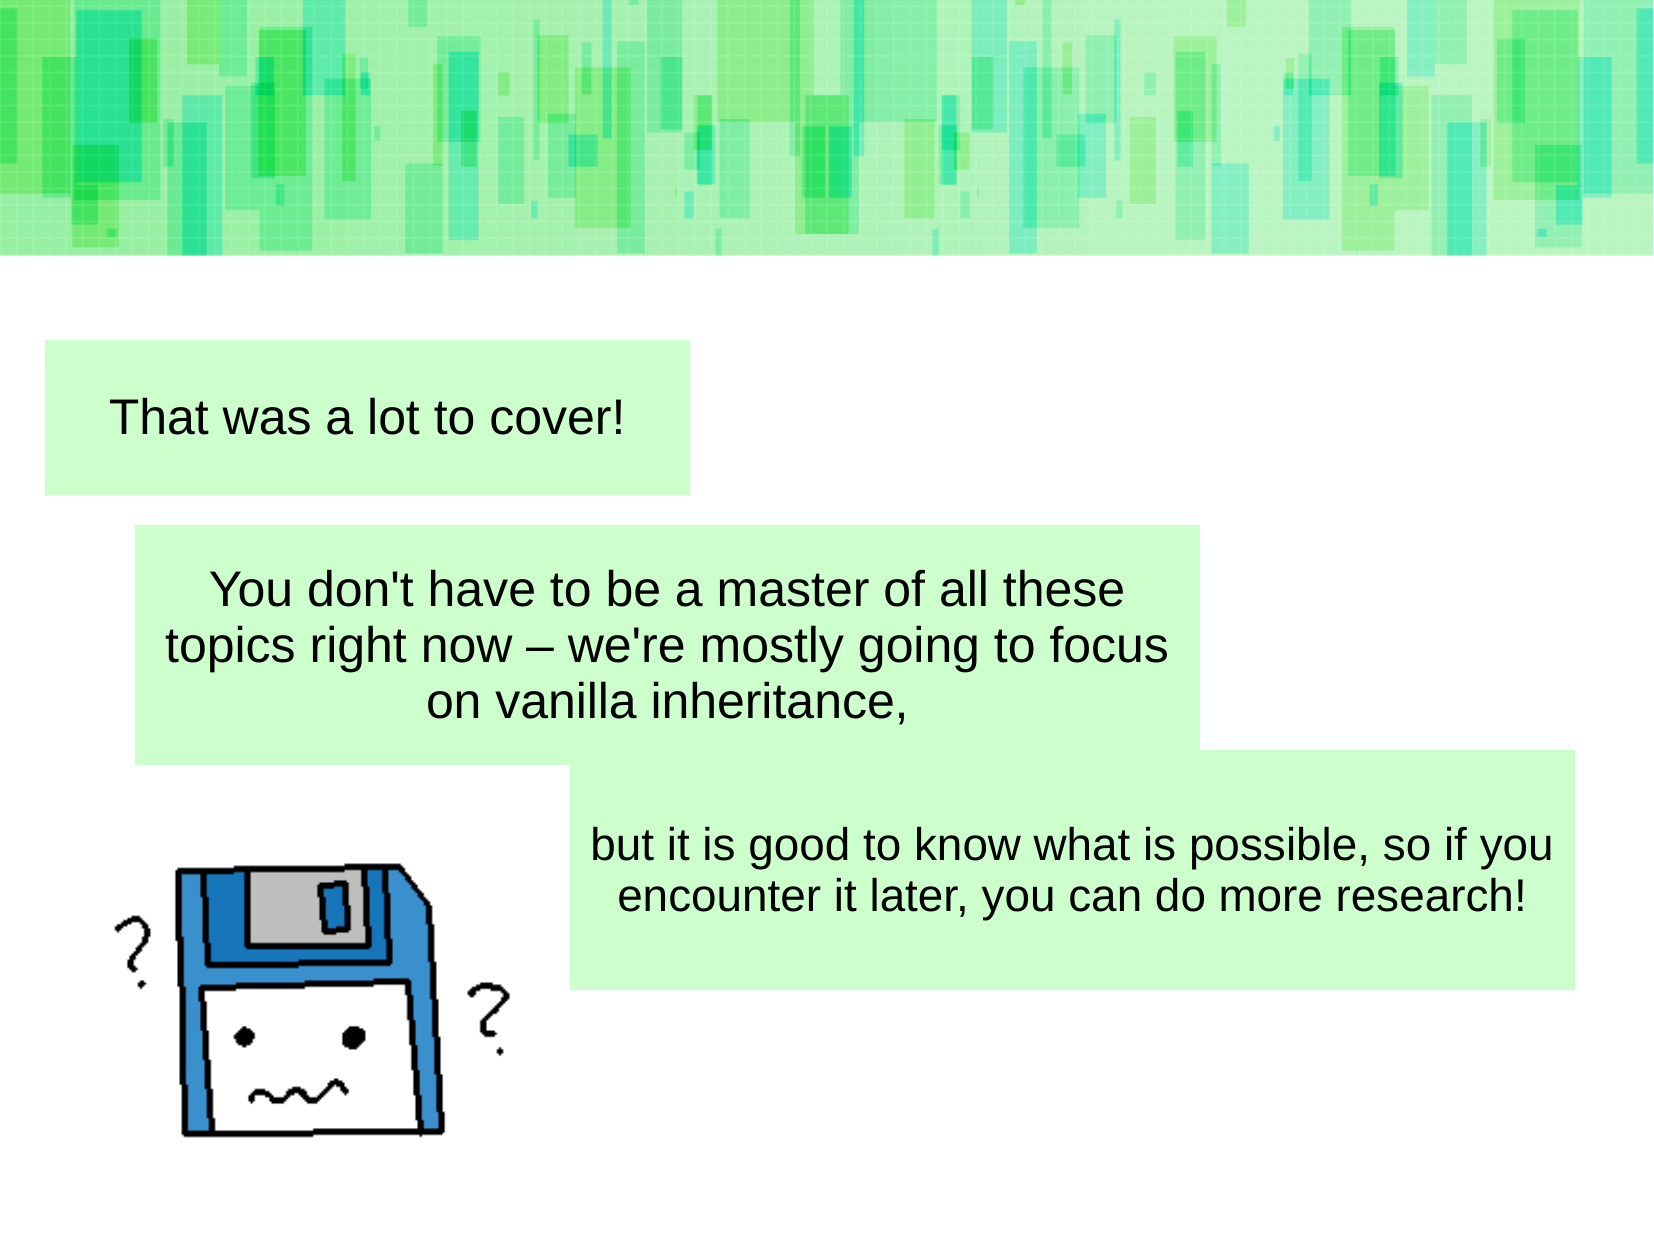

That was a lot to cover!
You don't have to be a master of all these topics right now – we're mostly going to focus on vanilla inheritance,
but it is good to know what is possible, so if you encounter it later, you can do more research!